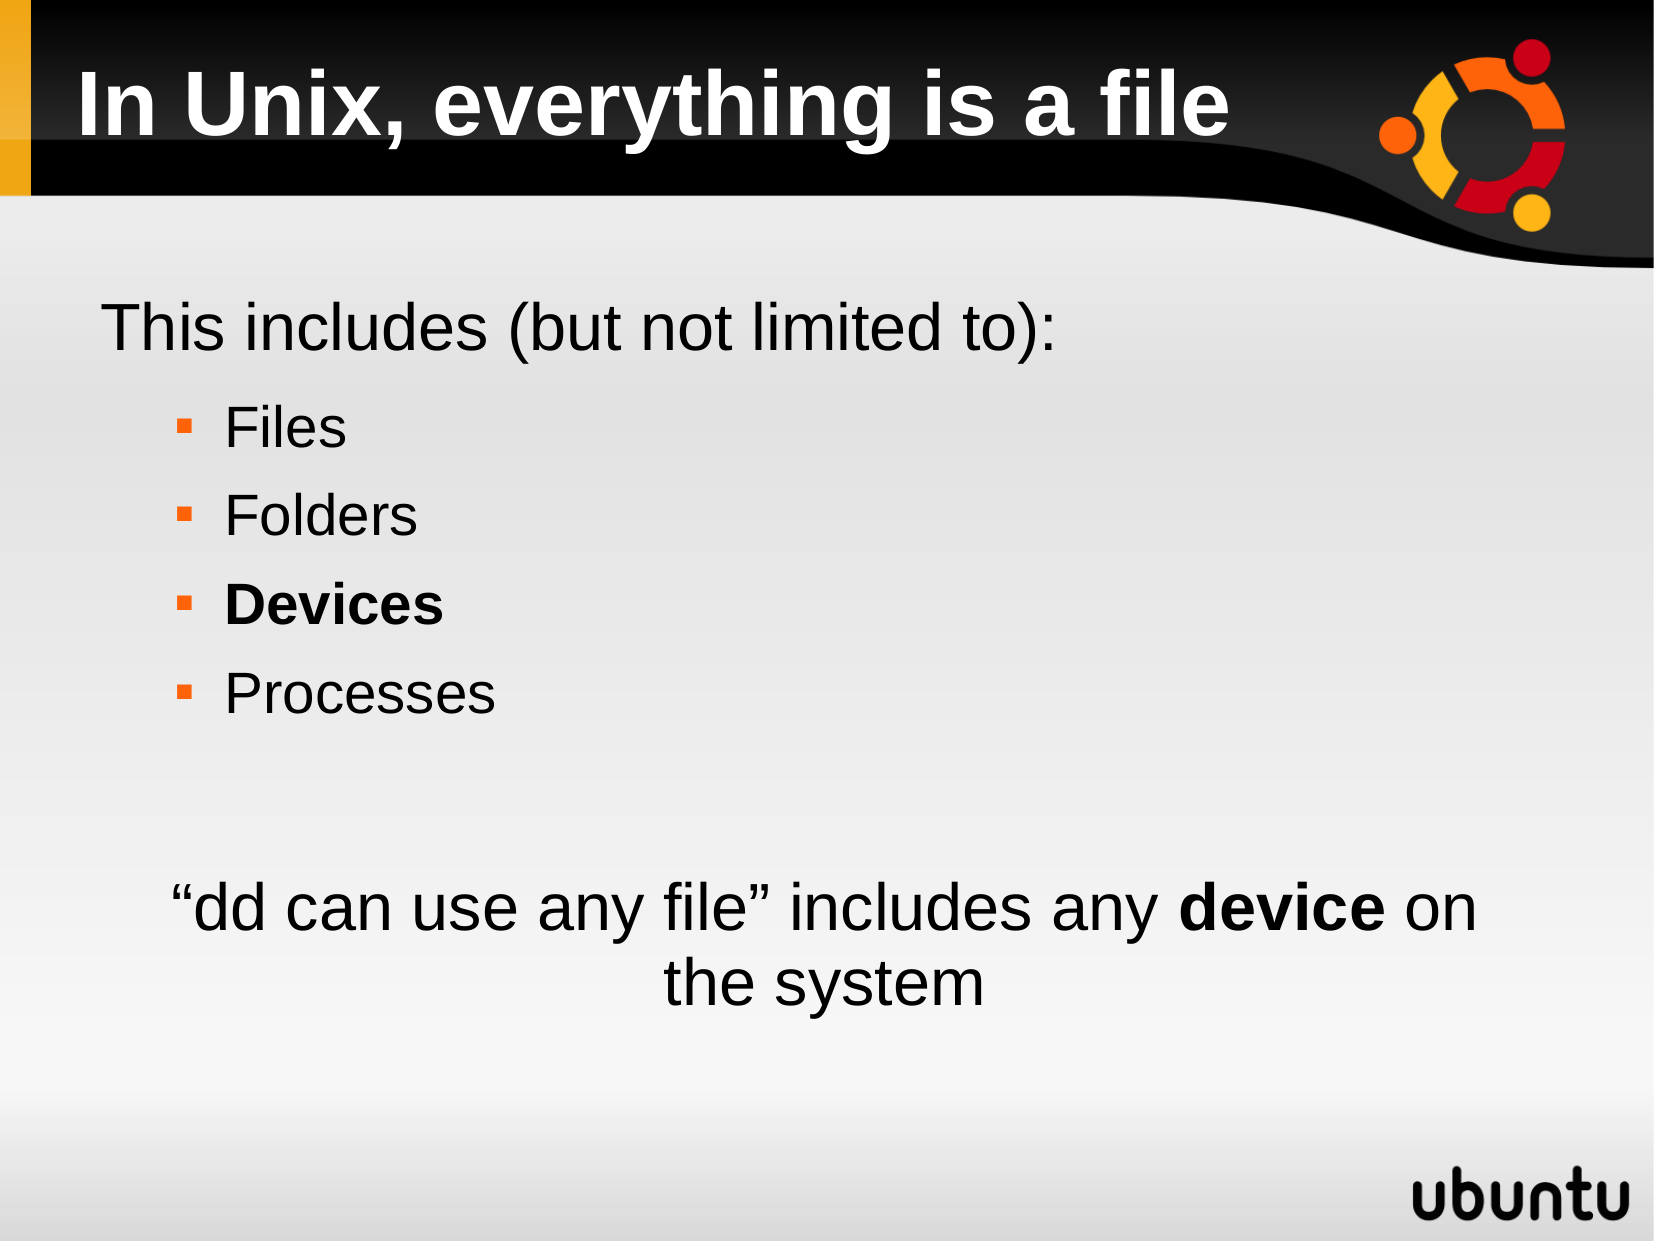

# In Unix, everything is a file
This includes (but not limited to):
Files
Folders
Devices
Processes
“dd can use any file” includes any device on the system